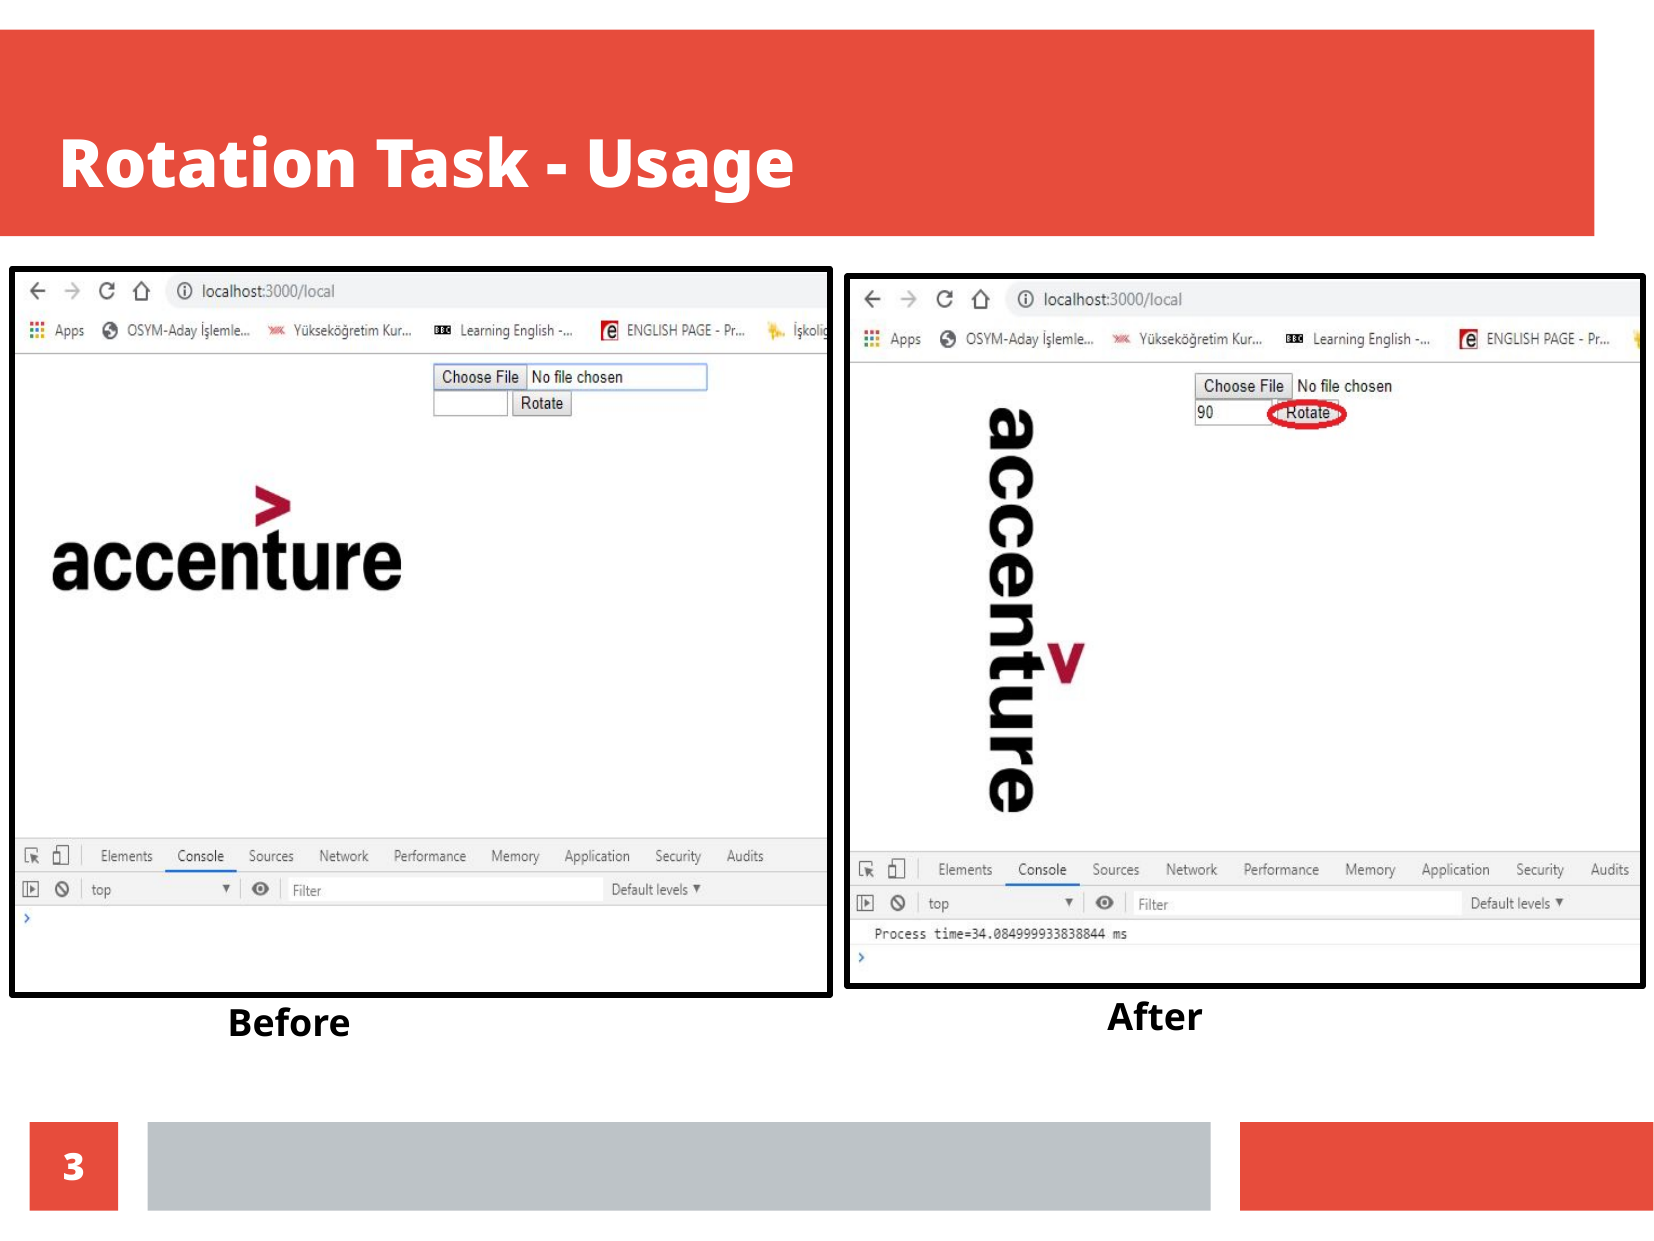

# Rotation Task - Usage
After
Before
3